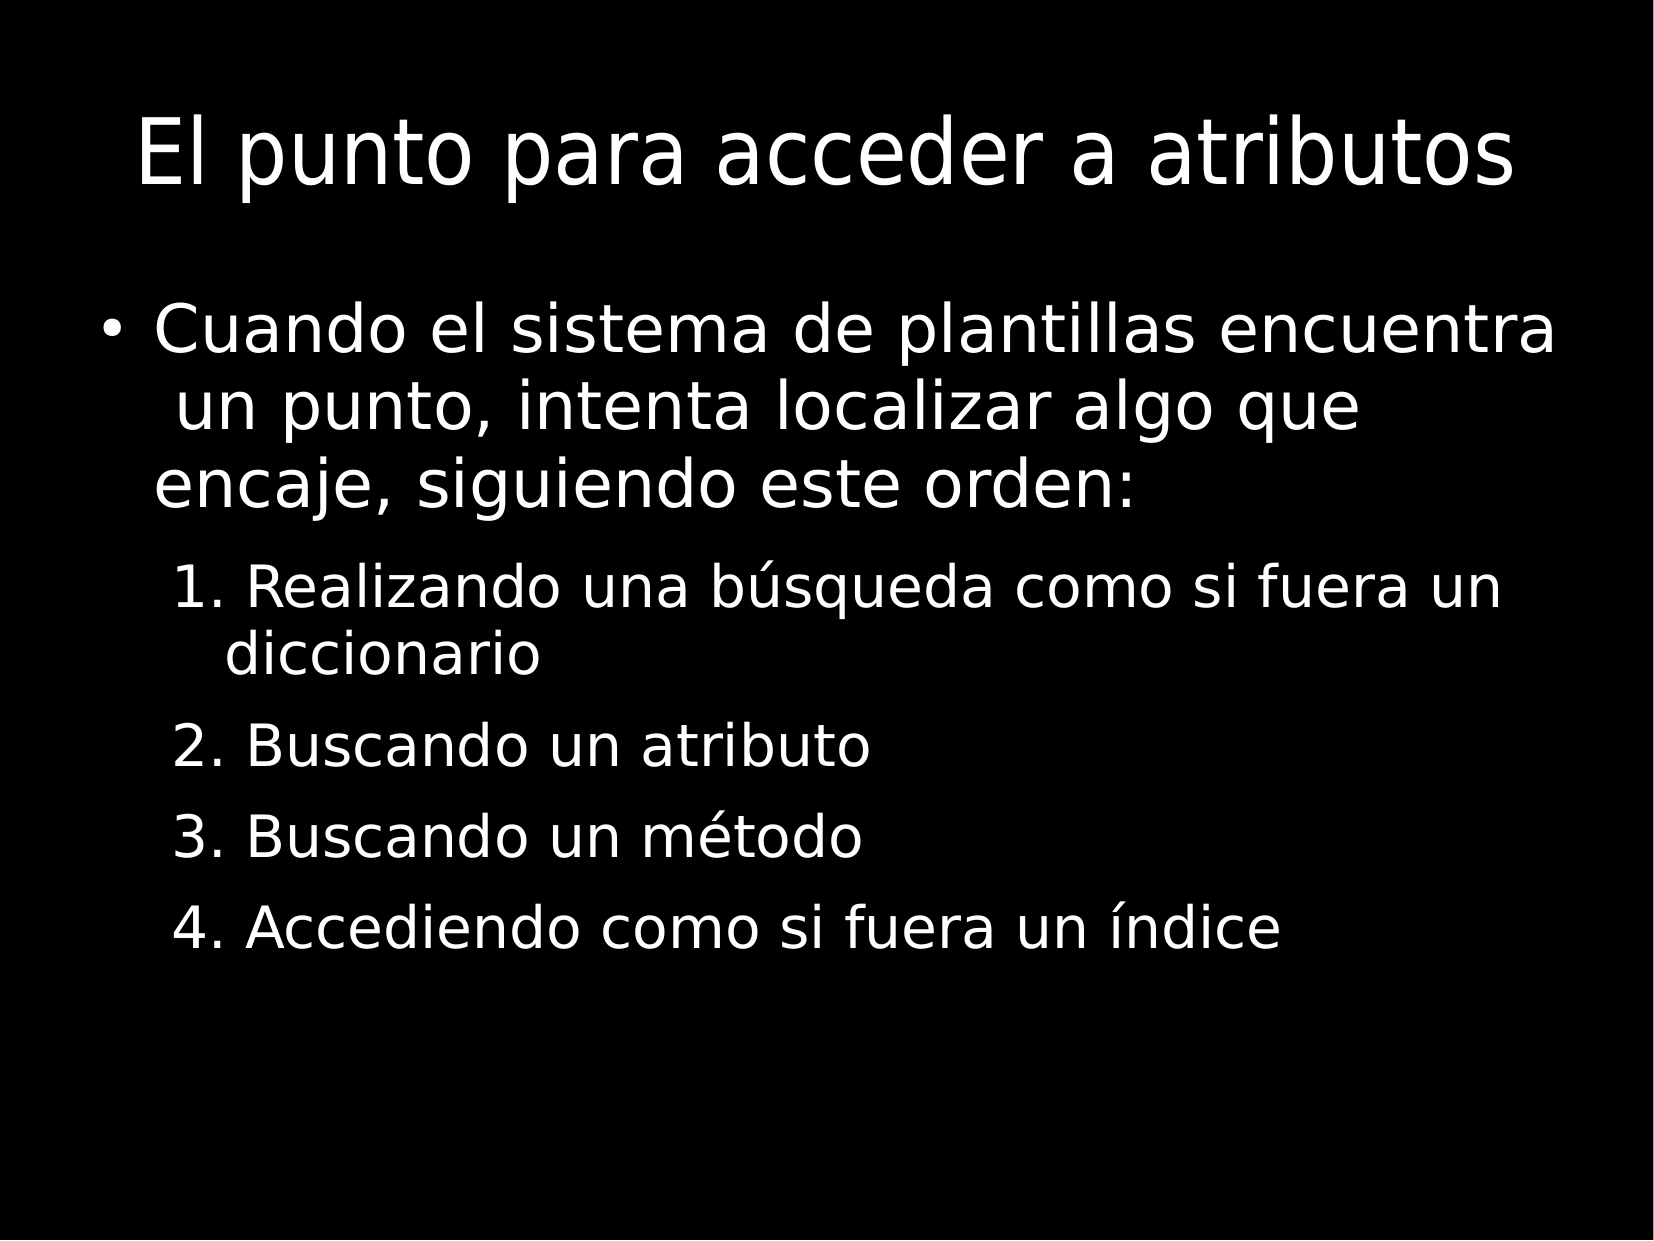

# El punto para acceder a atributos
Cuando el sistema de plantillas encuentra un punto, intenta localizar algo que encaje, siguiendo este orden:
 Realizando una búsqueda como si fuera un diccionario
 Buscando un atributo
 Buscando un método
 Accediendo como si fuera un índice